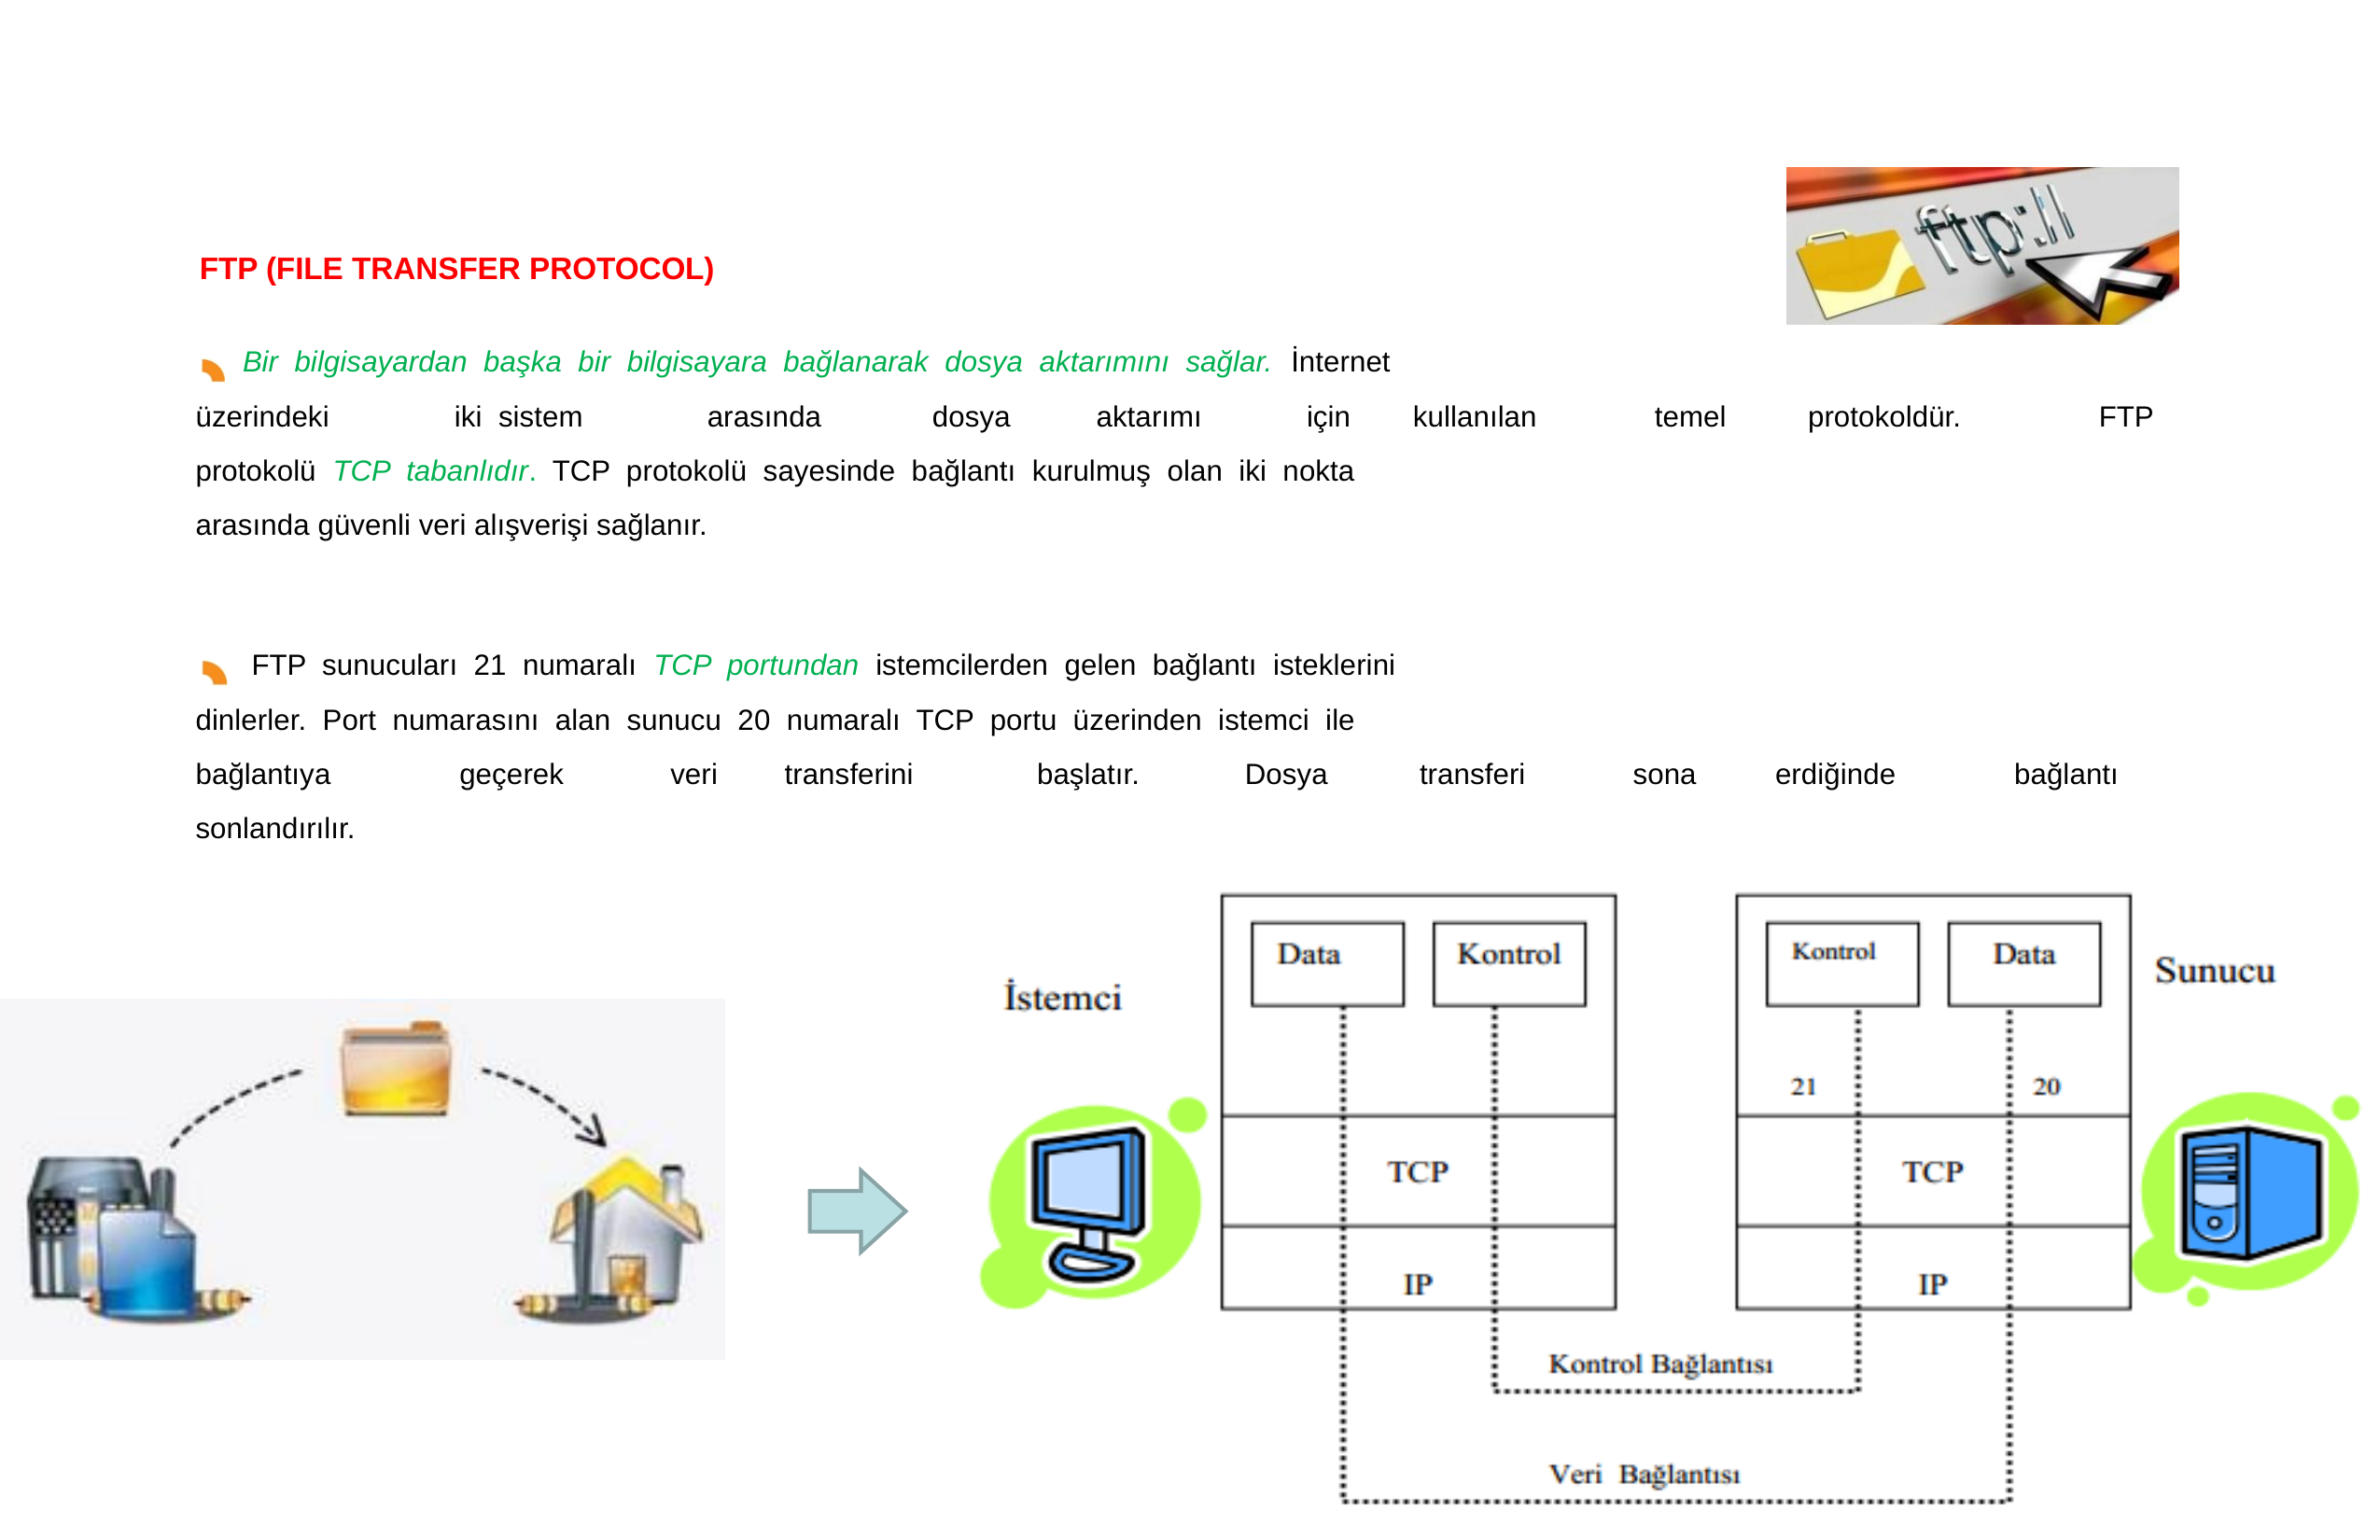

FTP (FILE TRANSFER PROTOCOL)
 Bir bilgisayardan başka bir bilgisayara bağlanarak dosya aktarımını sağlar. İnternet
üzerindeki
iki sistem
arasında
dosya
aktarımı
için
kullanılan
temel
protokoldür.
FTP
protokolü TCP tabanlıdır. TCP protokolü sayesinde bağlantı kurulmuş olan iki nokta
arasında güvenli veri alışverişi sağlanır.
FTP sunucuları 21 numaralı TCP portundan istemcilerden gelen bağlantı isteklerini
dinlerler. Port numarasını alan sunucu 20 numaralı TCP portu üzerinden istemci ile
bağlantıya
geçerek
veri
transferini
başlatır.
Dosya
transferi
sona
erdiğinde
bağlantı
sonlandırılır.